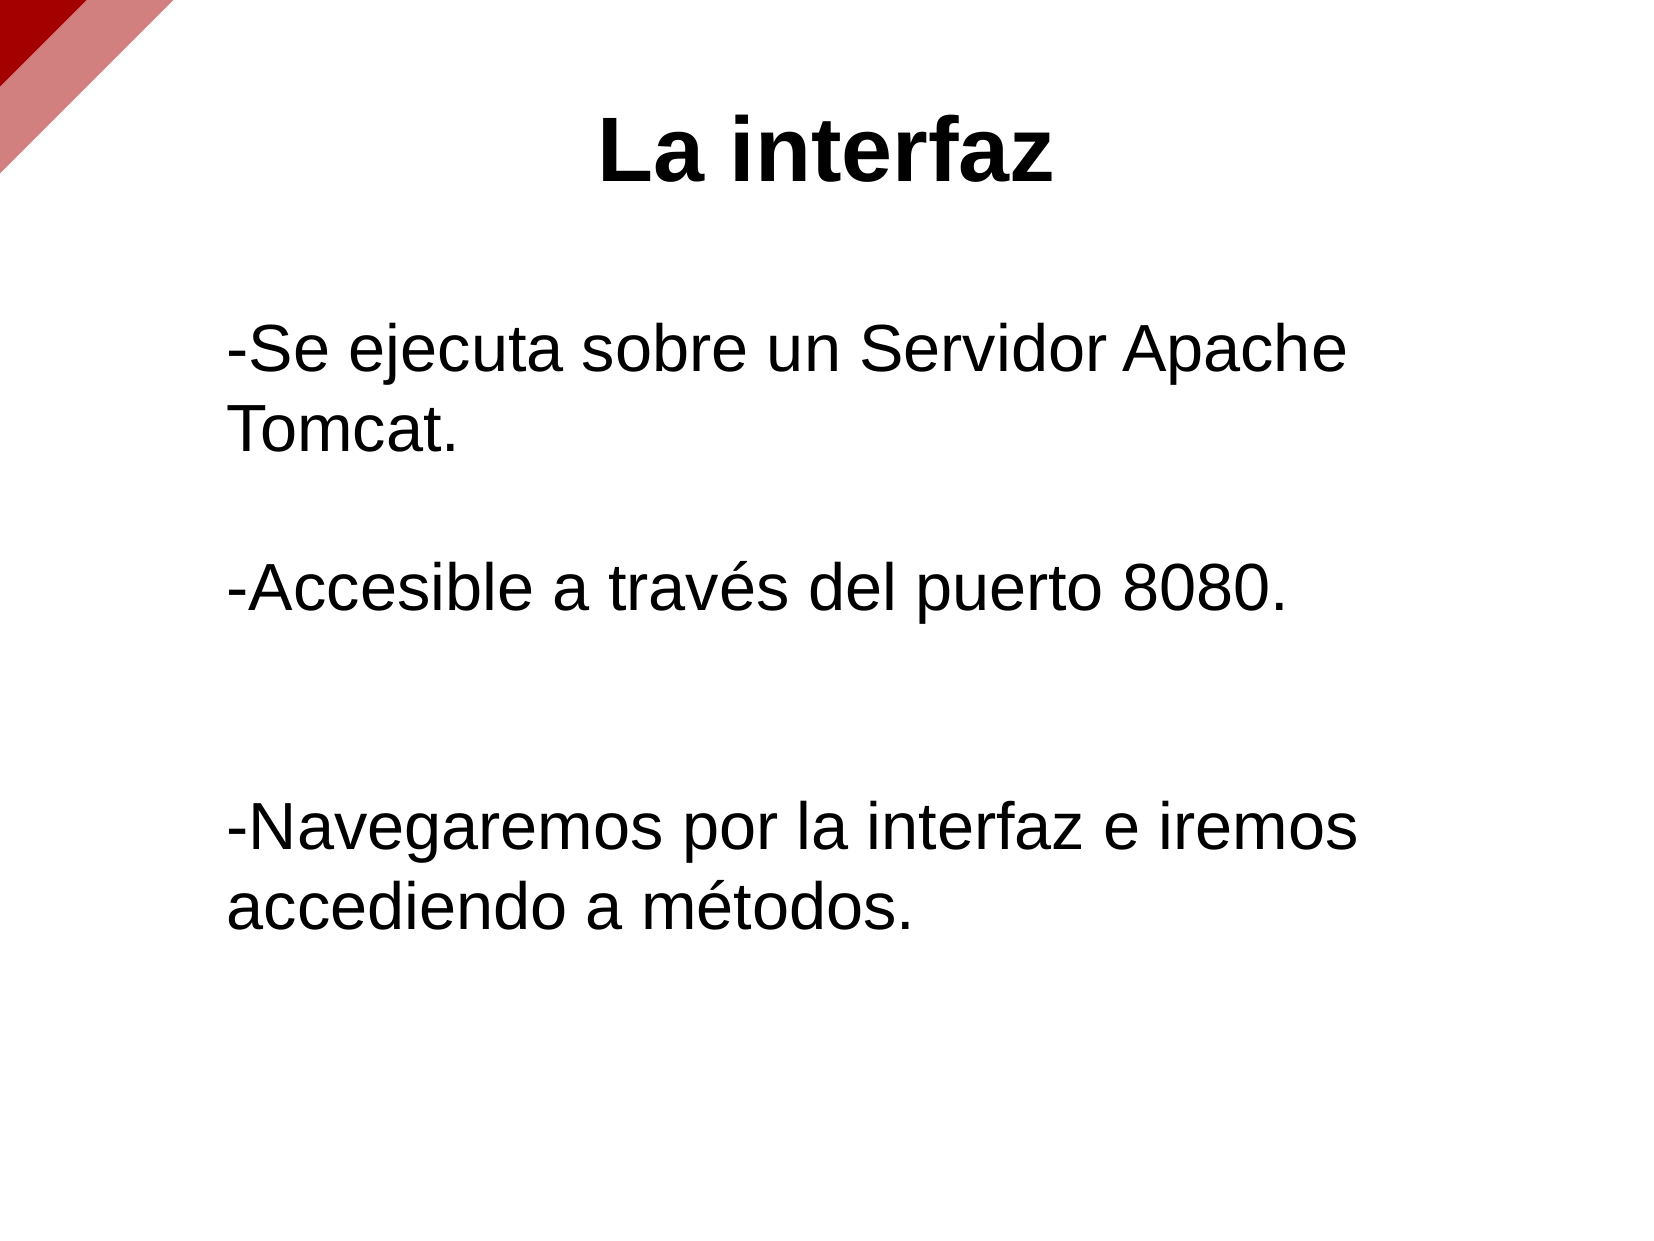

La interfaz
-Se ejecuta sobre un Servidor Apache Tomcat.
-Accesible a través del puerto 8080.
-Navegaremos por la interfaz e iremos accediendo a métodos.